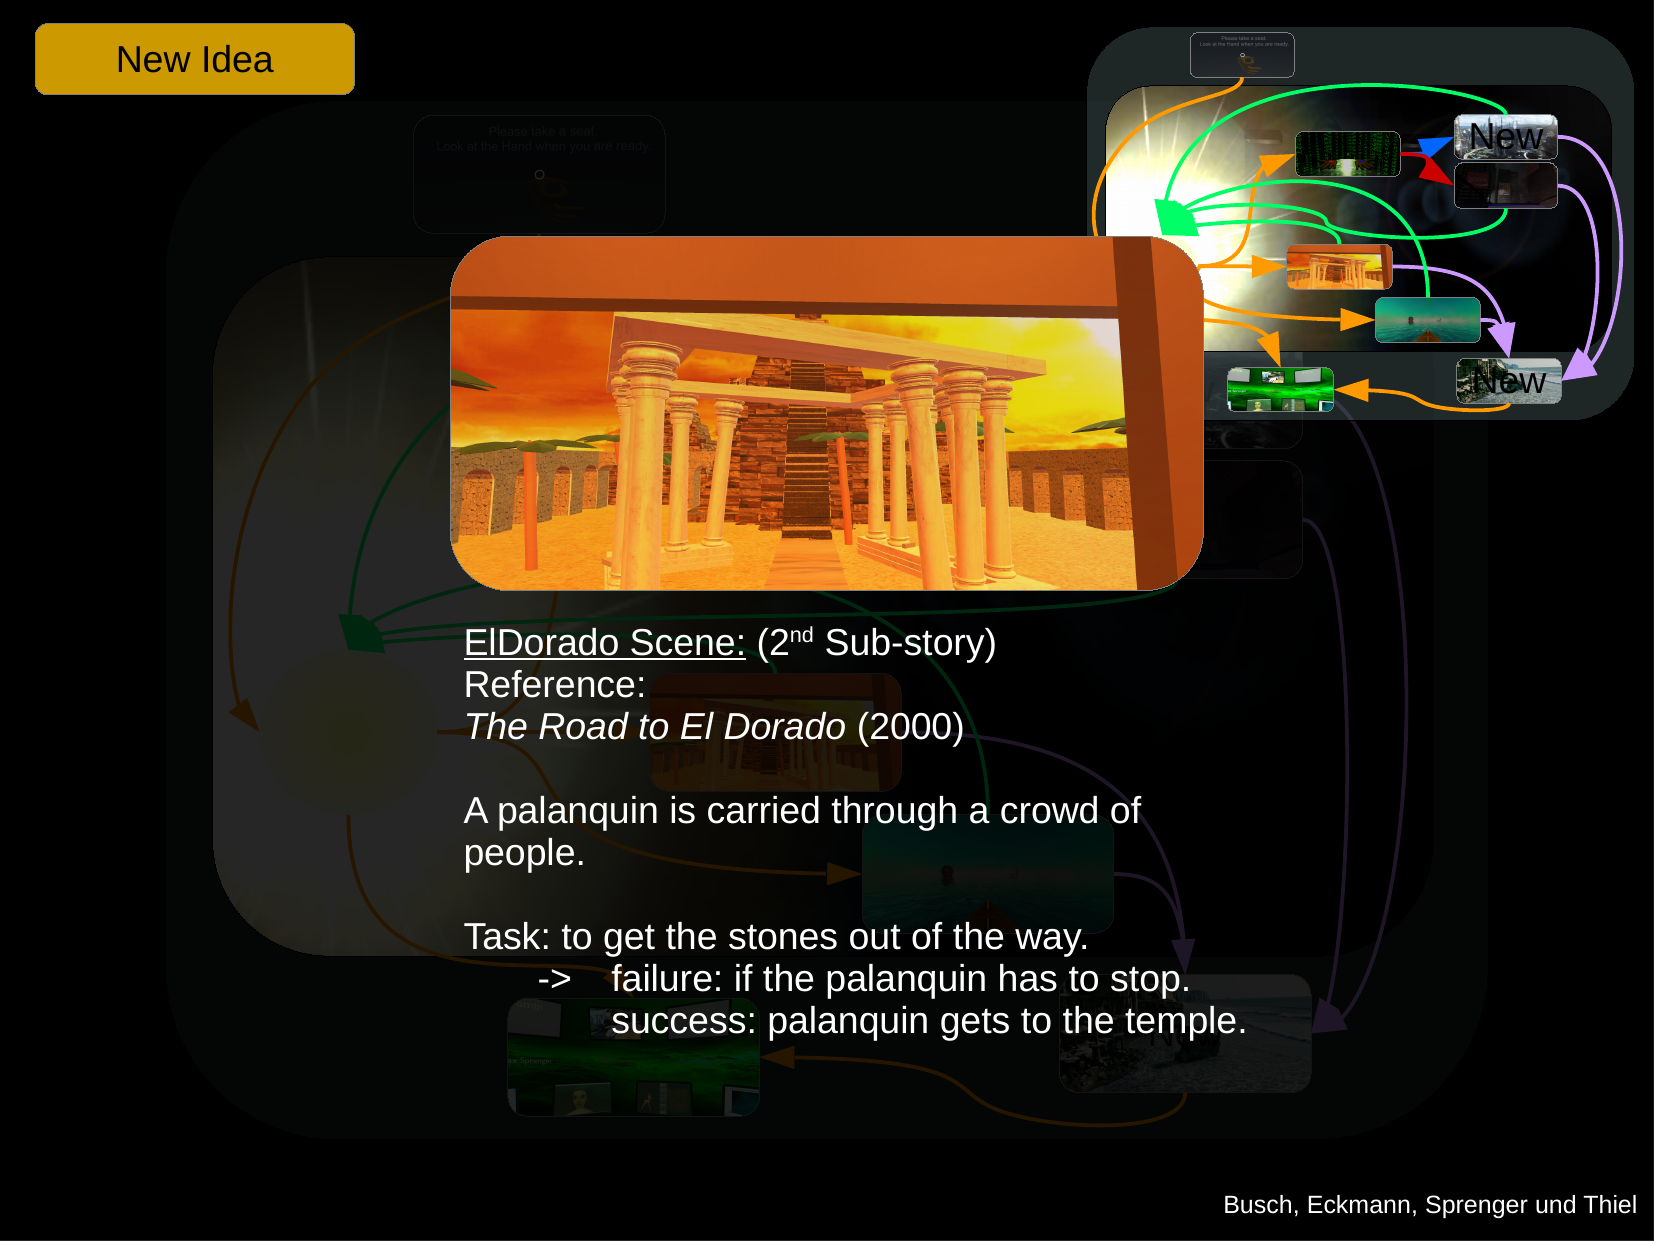

New Idea
New
New
New
New
ElDorado Scene: (2nd Sub-story)
Reference:
The Road to El Dorado (2000)
A palanquin is carried through a crowd of people.
Task: to get the stones out of the way.
	-> 	failure: if the palanquin has to stop.
		success: palanquin gets to the temple.
Busch, Eckmann, Sprenger und Thiel